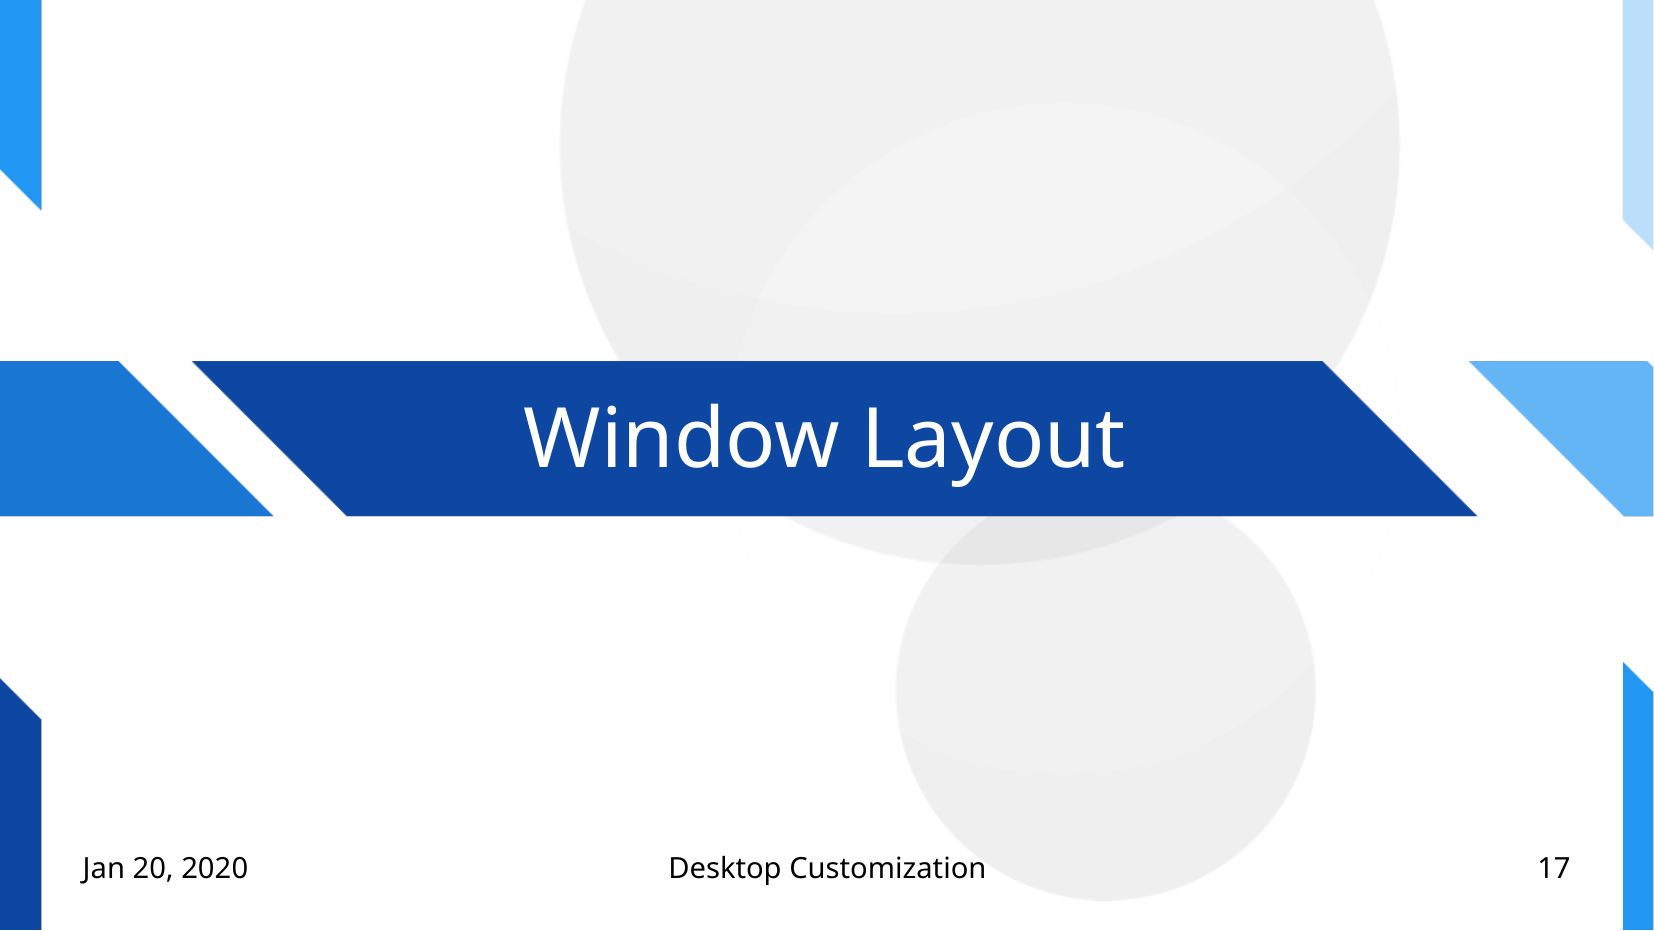

# Window Layout
Jan 20, 2020
Desktop Customization
17